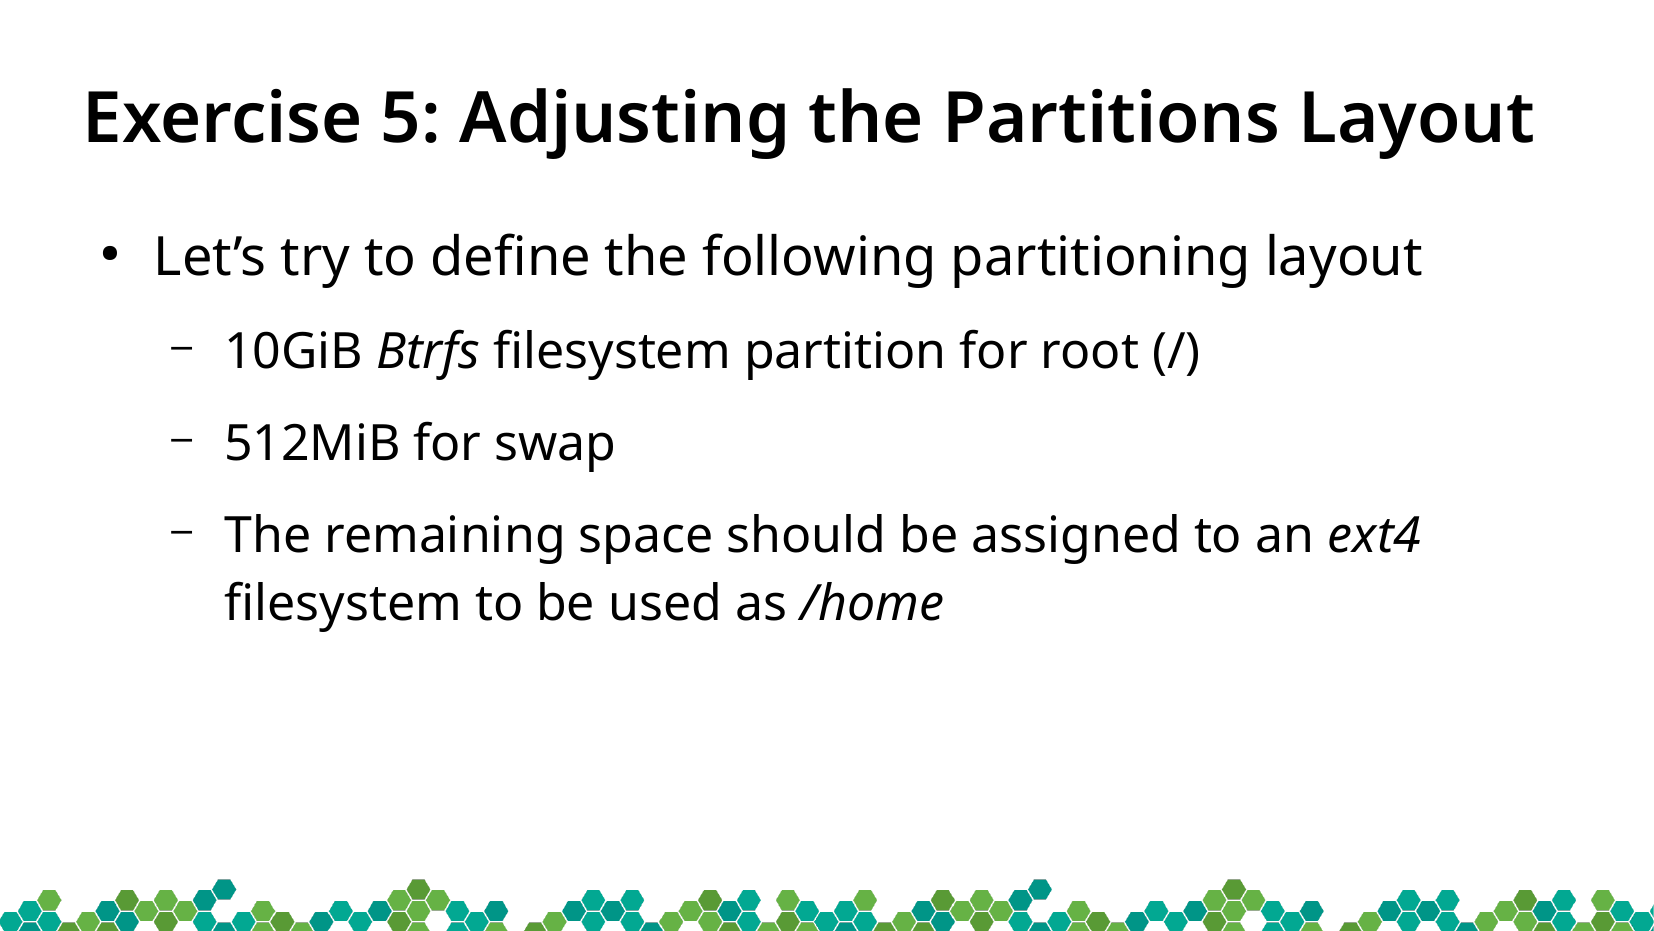

# Exercise 5: Adjusting the Partitions Layout
Let’s try to define the following partitioning layout
10GiB Btrfs filesystem partition for root (/)
512MiB for swap
The remaining space should be assigned to an ext4 filesystem to be used as /home